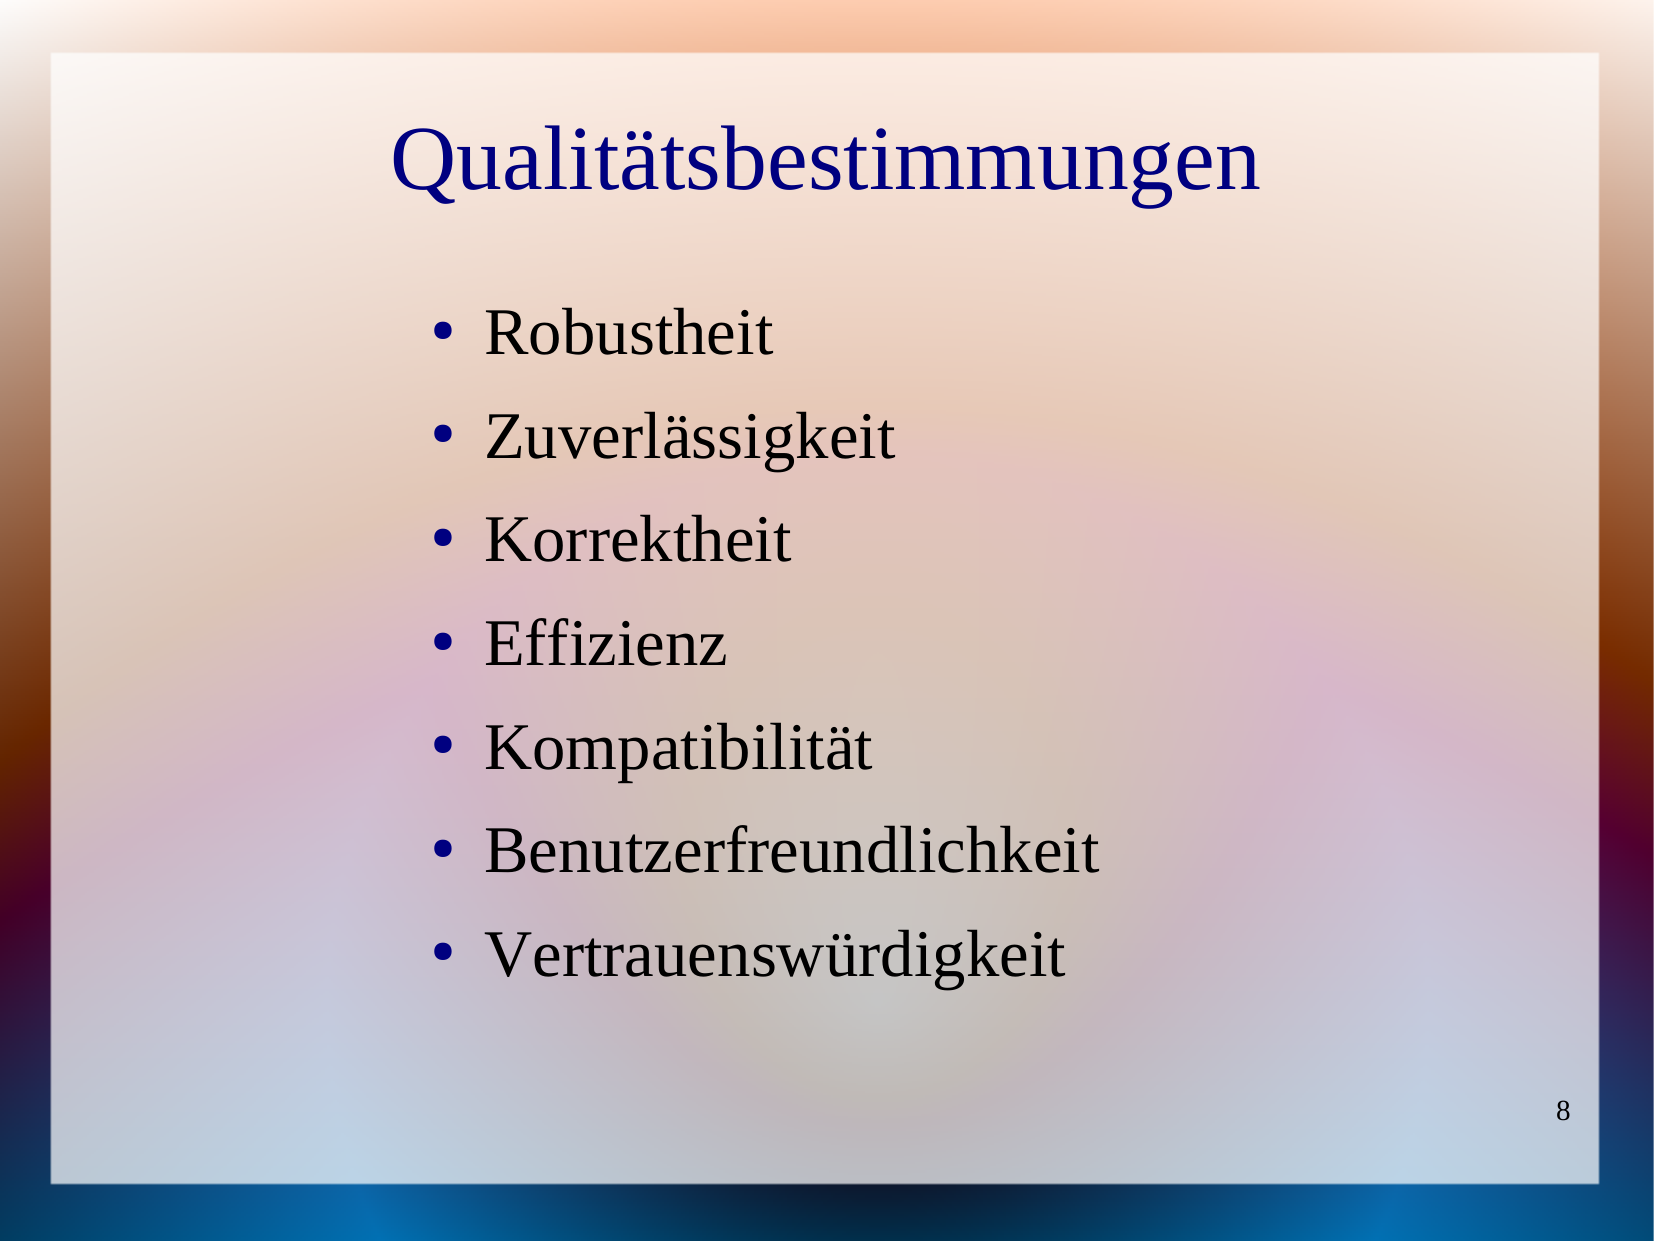

# Qualitätsbestimmungen
Robustheit
Zuverlässigkeit
Korrektheit
Effizienz
Kompatibilität
Benutzerfreundlichkeit
Vertrauenswürdigkeit
8